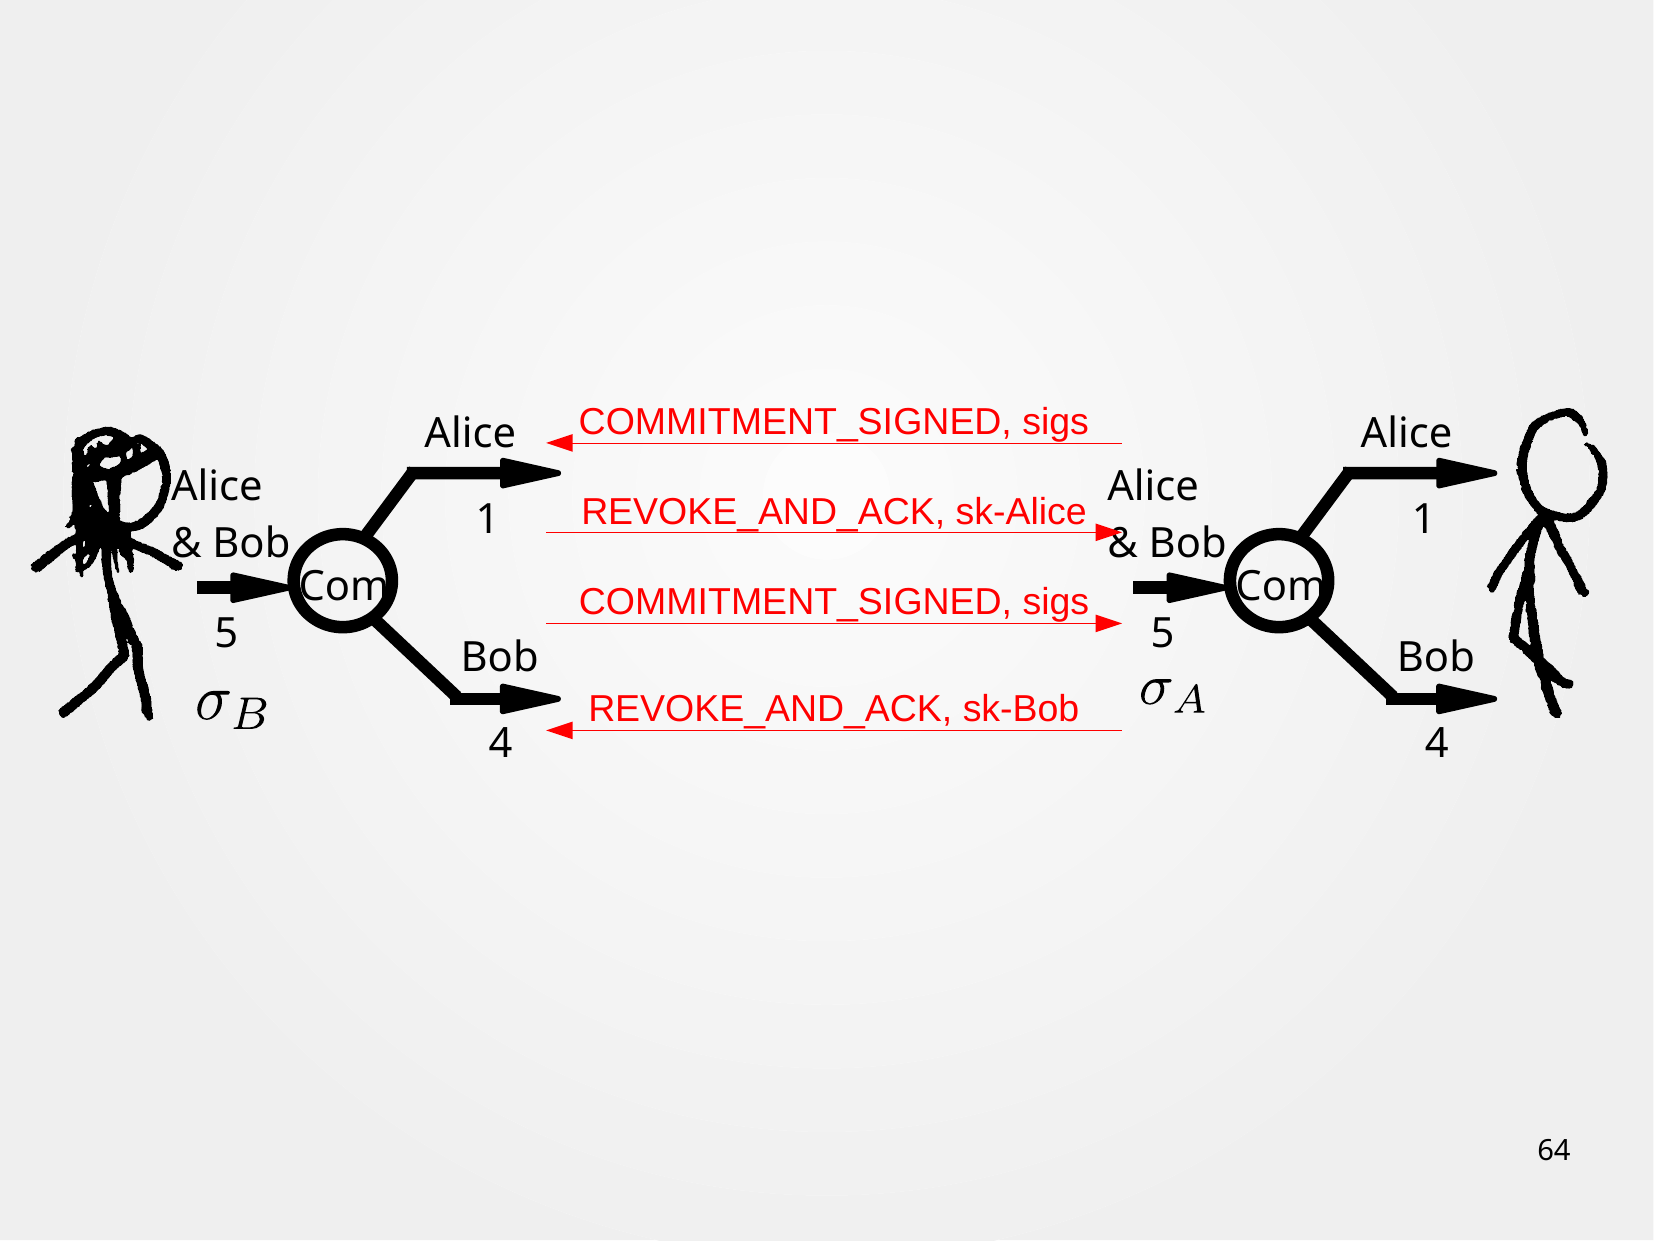

Alice
Alice
COMMITMENT_SIGNED, sigs
Alice
& Bob
Alice
& Bob
1
1
REVOKE_AND_ACK, sk-Alice
Com
Com
5
5
Bob
Bob
COMMITMENT_SIGNED, sigs
4
4
REVOKE_AND_ACK, sk-Bob
64